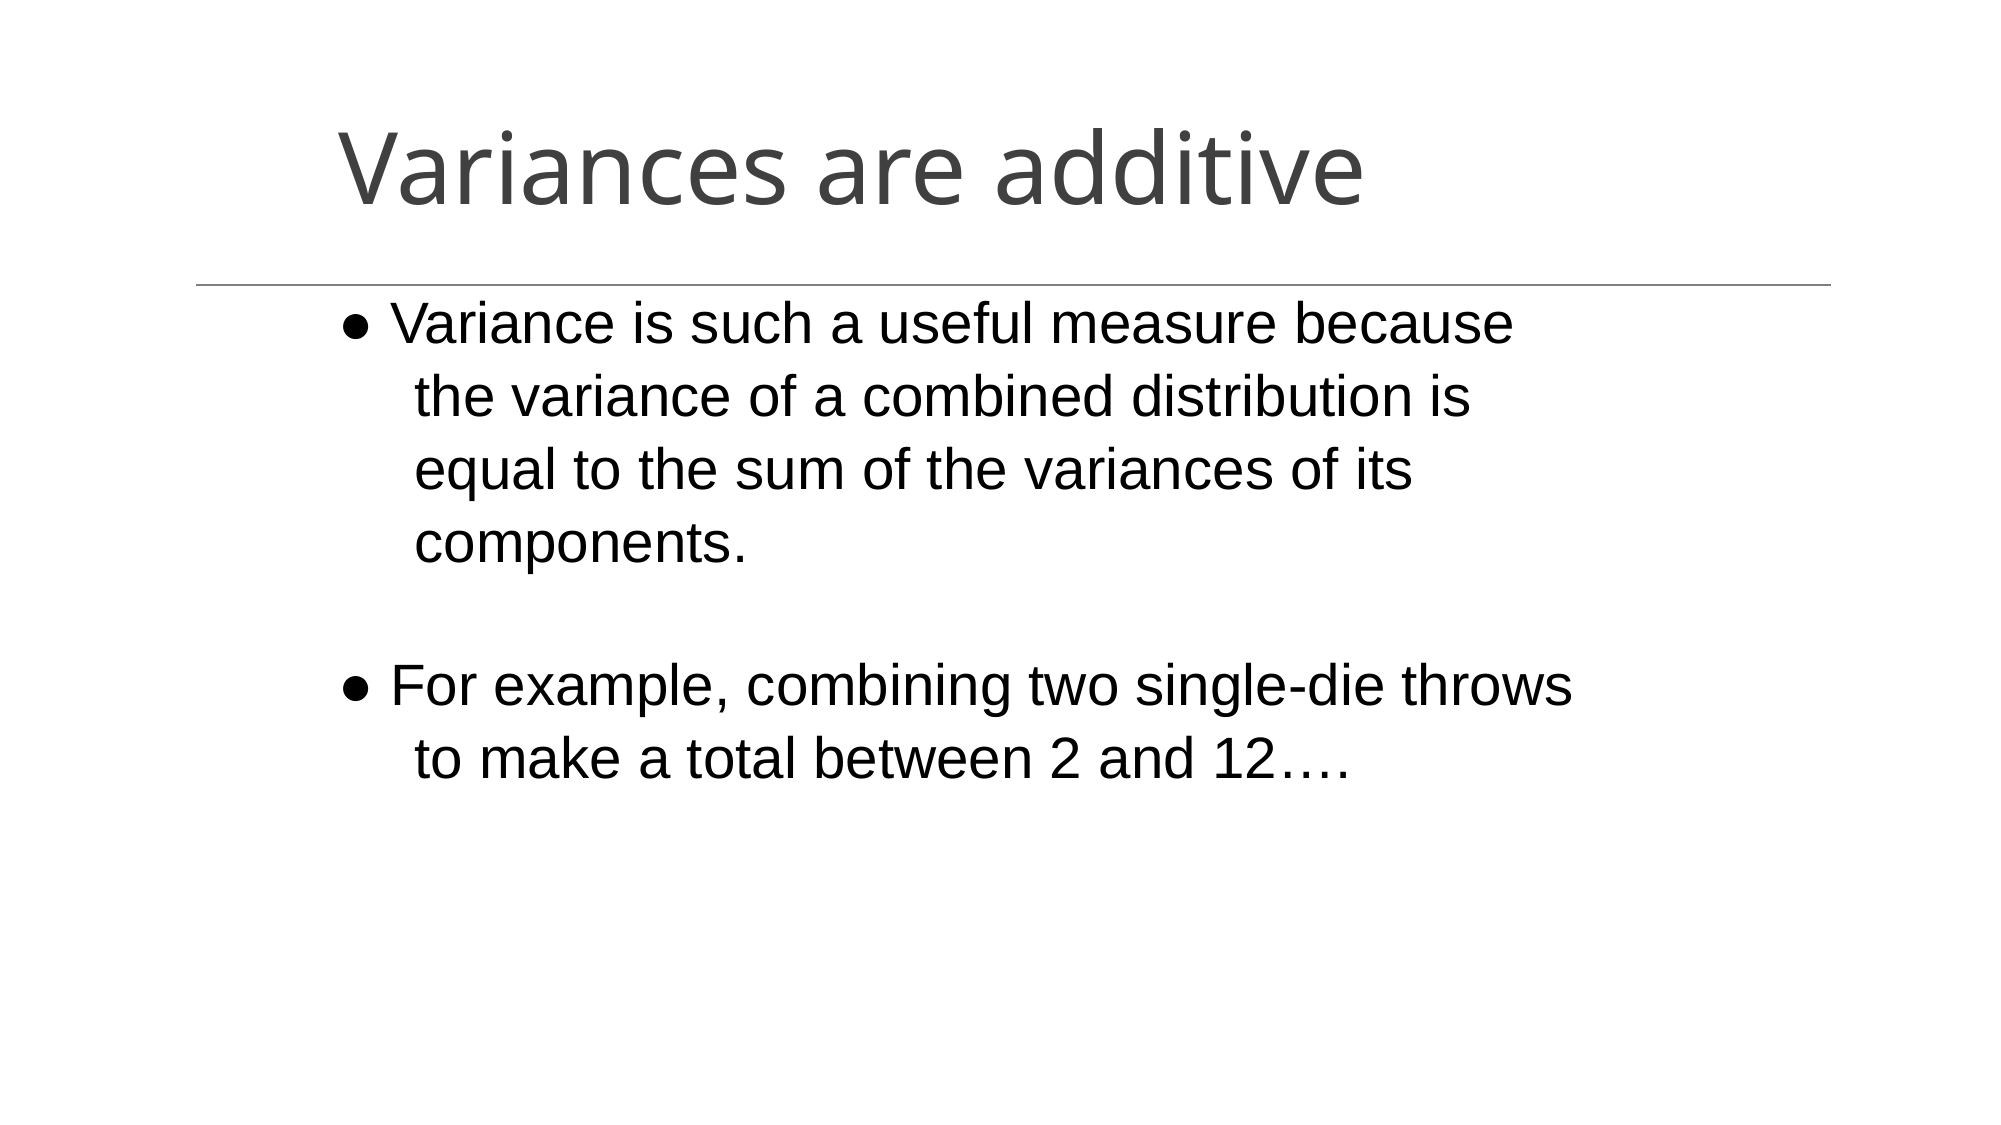

Variances are additive
● Variance is such a useful measure because
the variance of a combined distribution is
equal to the sum of the variances of its
components.
● For example, combining two single-die throws
to make a total between 2 and 12….